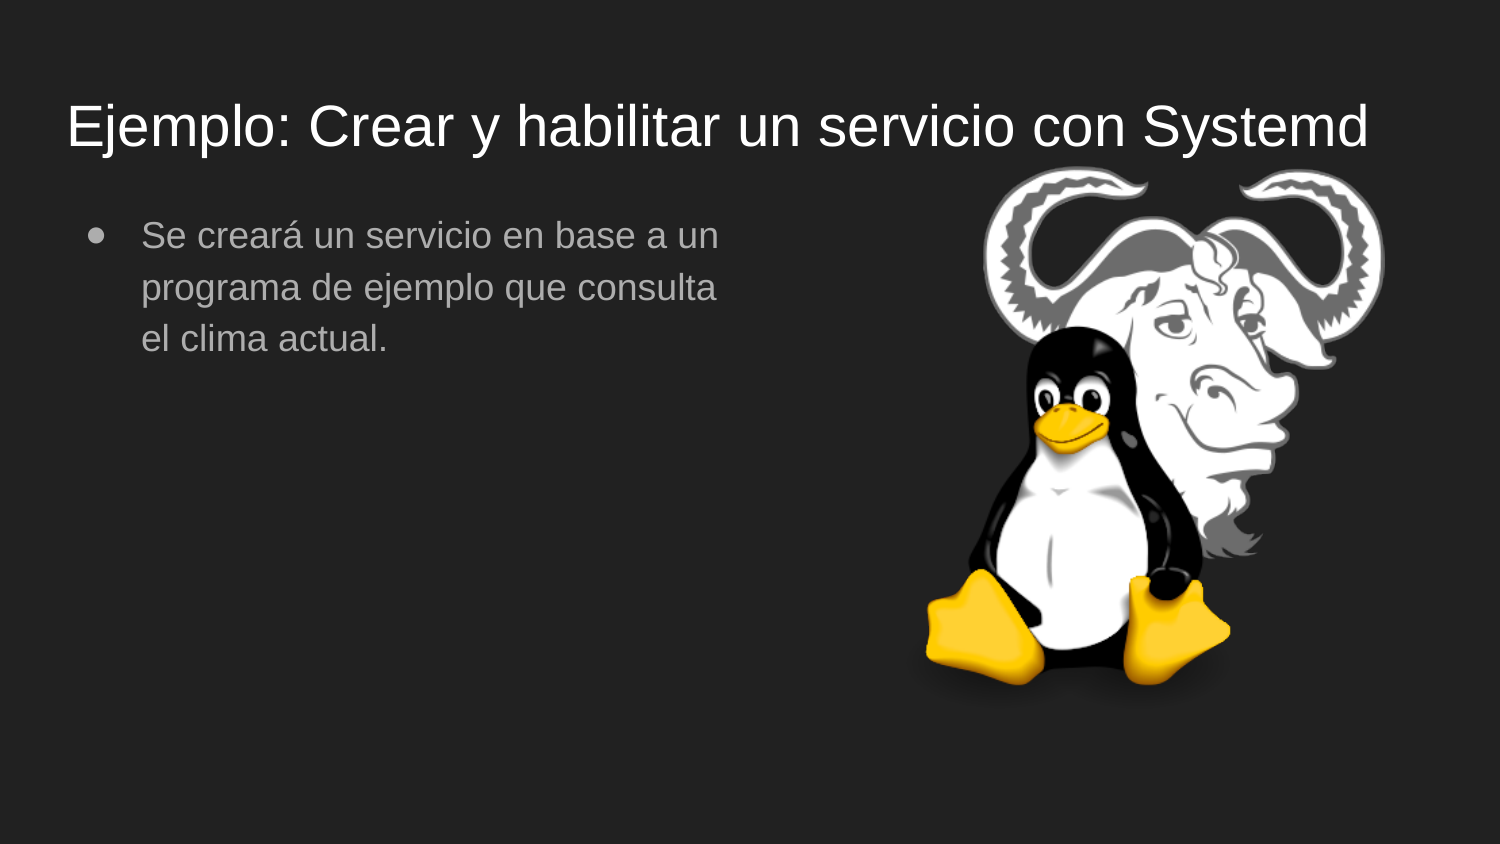

# Ejemplo: Crear y habilitar un servicio con Systemd
Se creará un servicio en base a un programa de ejemplo que consulta el clima actual.